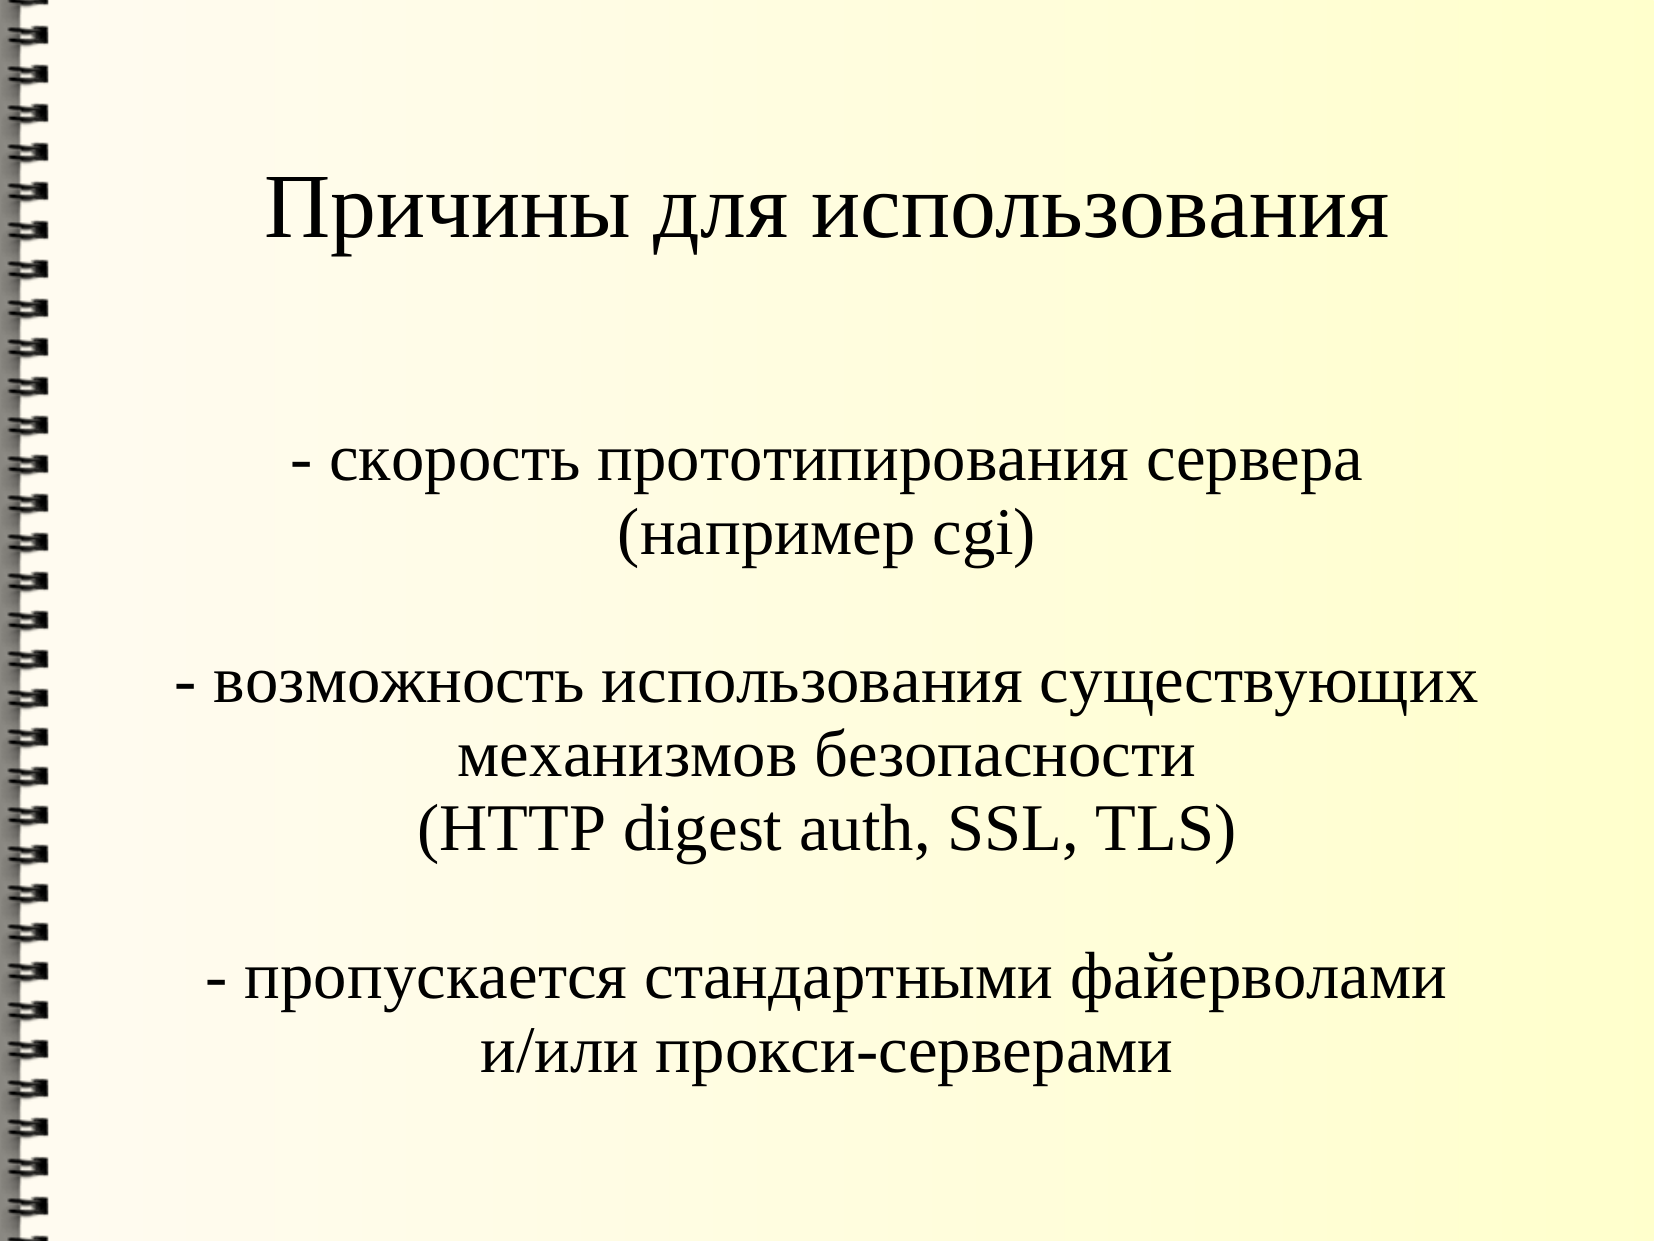

# Причины для использования
- скорость прототипирования сервера
(например cgi)
- возможность использования существующих механизмов безопасности
(HTTP digest auth, SSL, TLS)
- пропускается стандартными файерволами и/или прокси-серверами